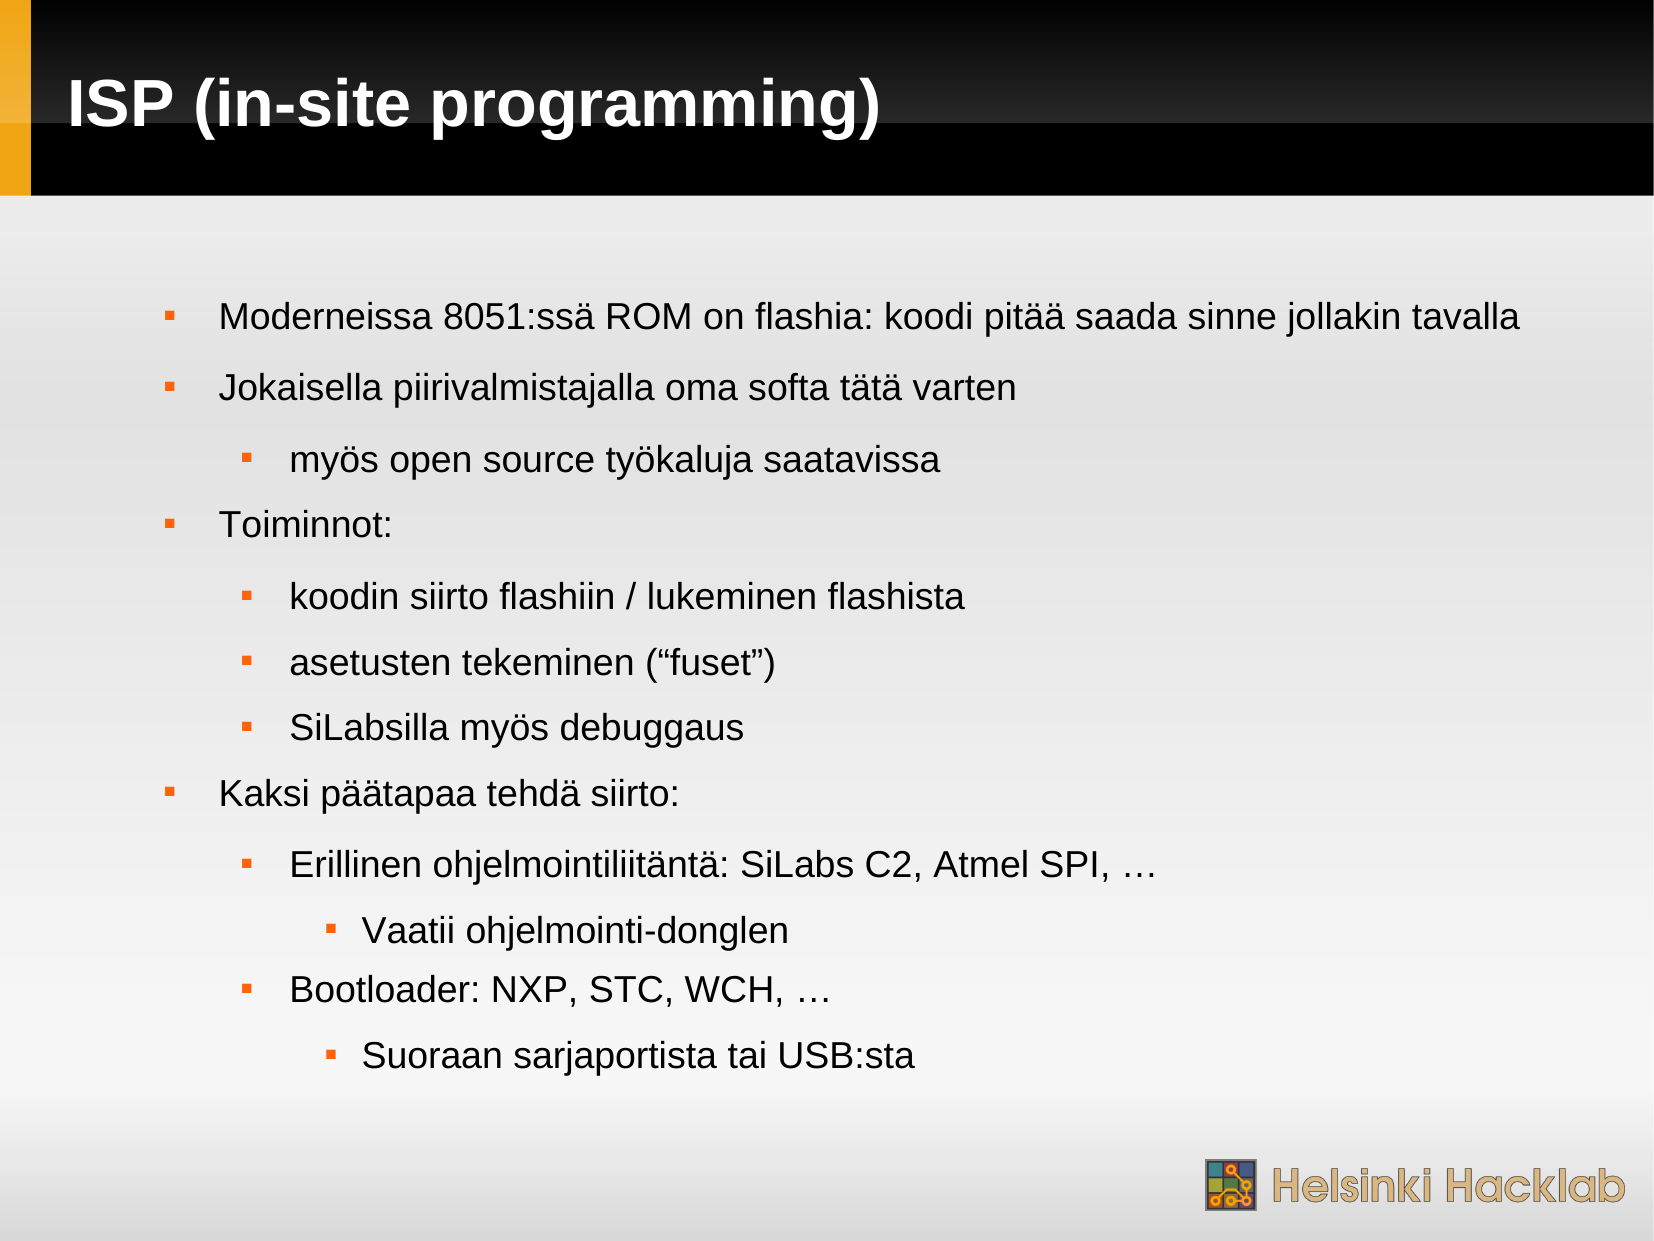

# ISP (in-site programming)
Moderneissa 8051:ssä ROM on flashia: koodi pitää saada sinne jollakin tavalla
Jokaisella piirivalmistajalla oma softa tätä varten
myös open source työkaluja saatavissa
Toiminnot:
koodin siirto flashiin / lukeminen flashista
asetusten tekeminen (“fuset”)
SiLabsilla myös debuggaus
Kaksi päätapaa tehdä siirto:
Erillinen ohjelmointiliitäntä: SiLabs C2, Atmel SPI, …
Vaatii ohjelmointi-donglen
Bootloader: NXP, STC, WCH, …
Suoraan sarjaportista tai USB:sta